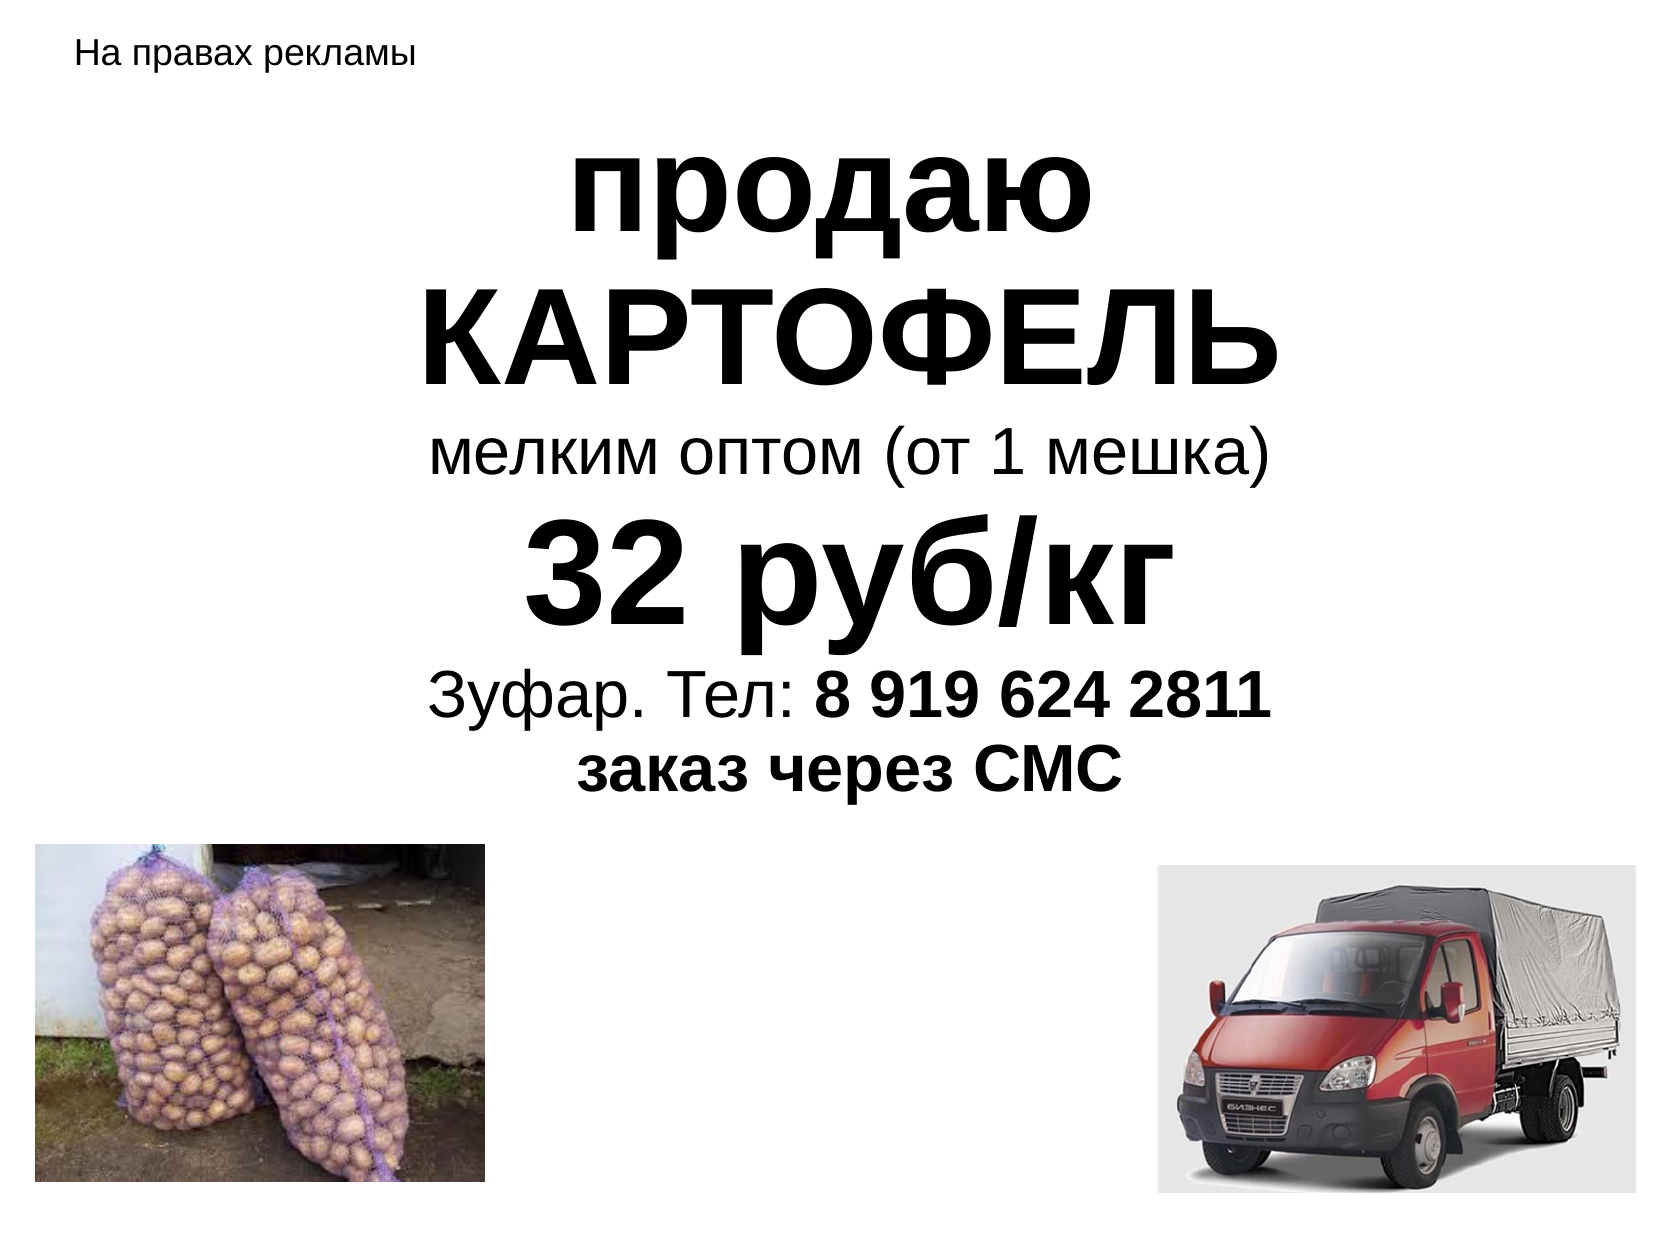

На правах рекламы
# продаю
КАРТОФЕЛЬ
мелким оптом (от 1 мешка)
32 руб/кг
Зуфар. Тел: 8 919 624 2811
заказ через СМС